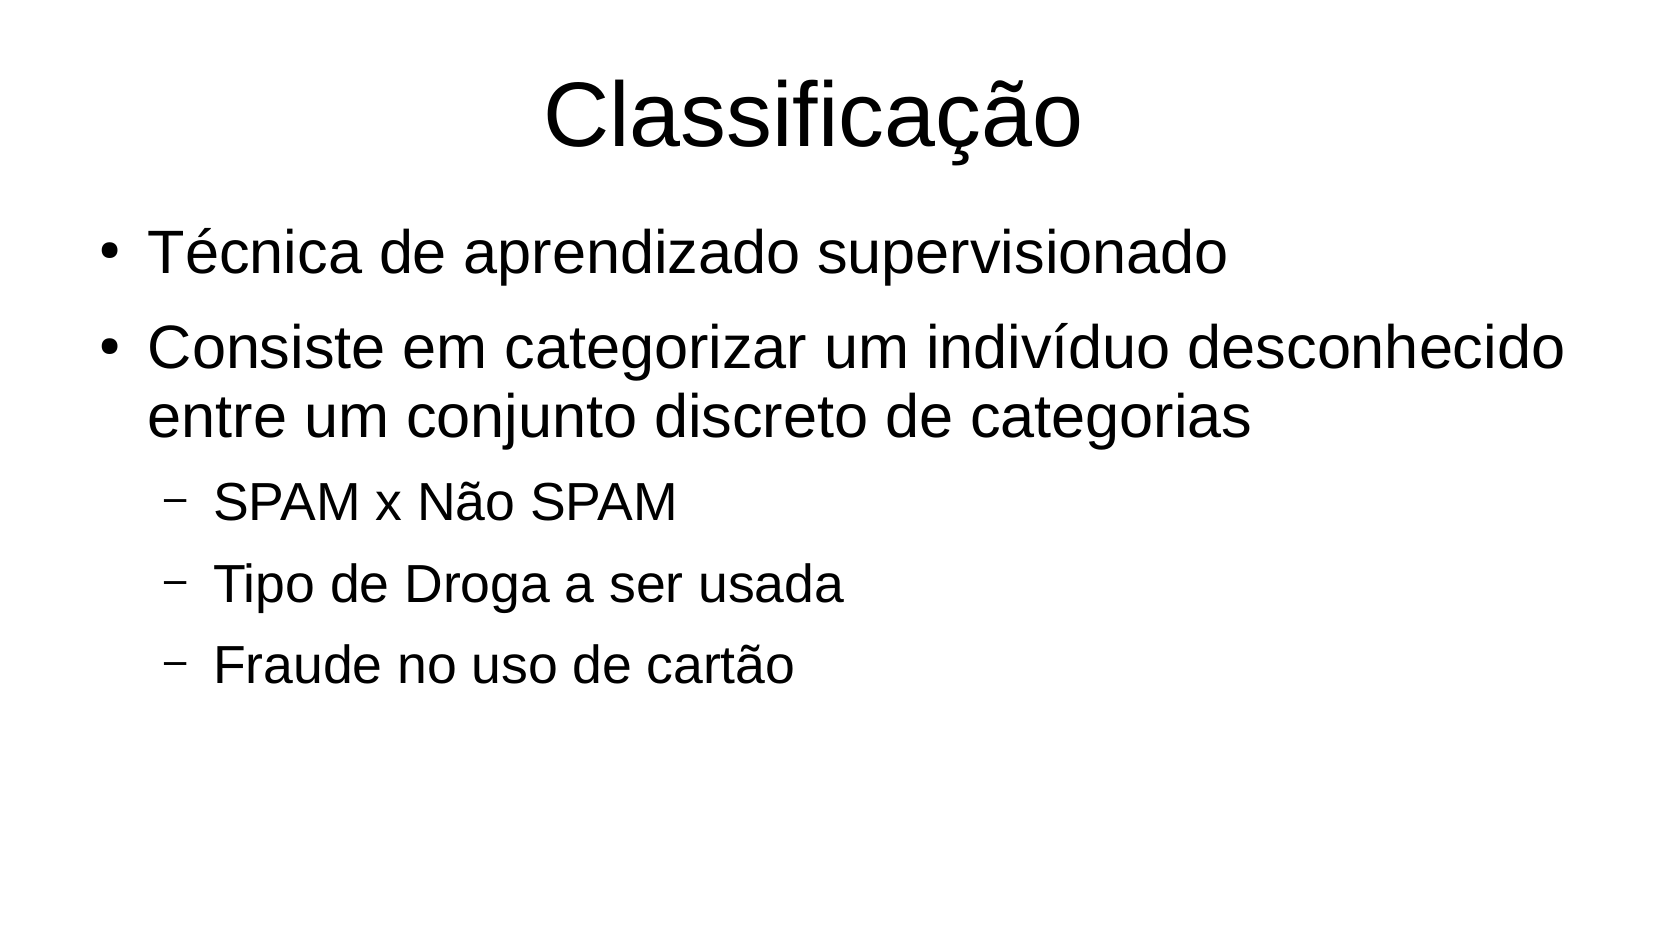

# Classificação
Técnica de aprendizado supervisionado
Consiste em categorizar um indivíduo desconhecido entre um conjunto discreto de categorias
SPAM x Não SPAM
Tipo de Droga a ser usada
Fraude no uso de cartão